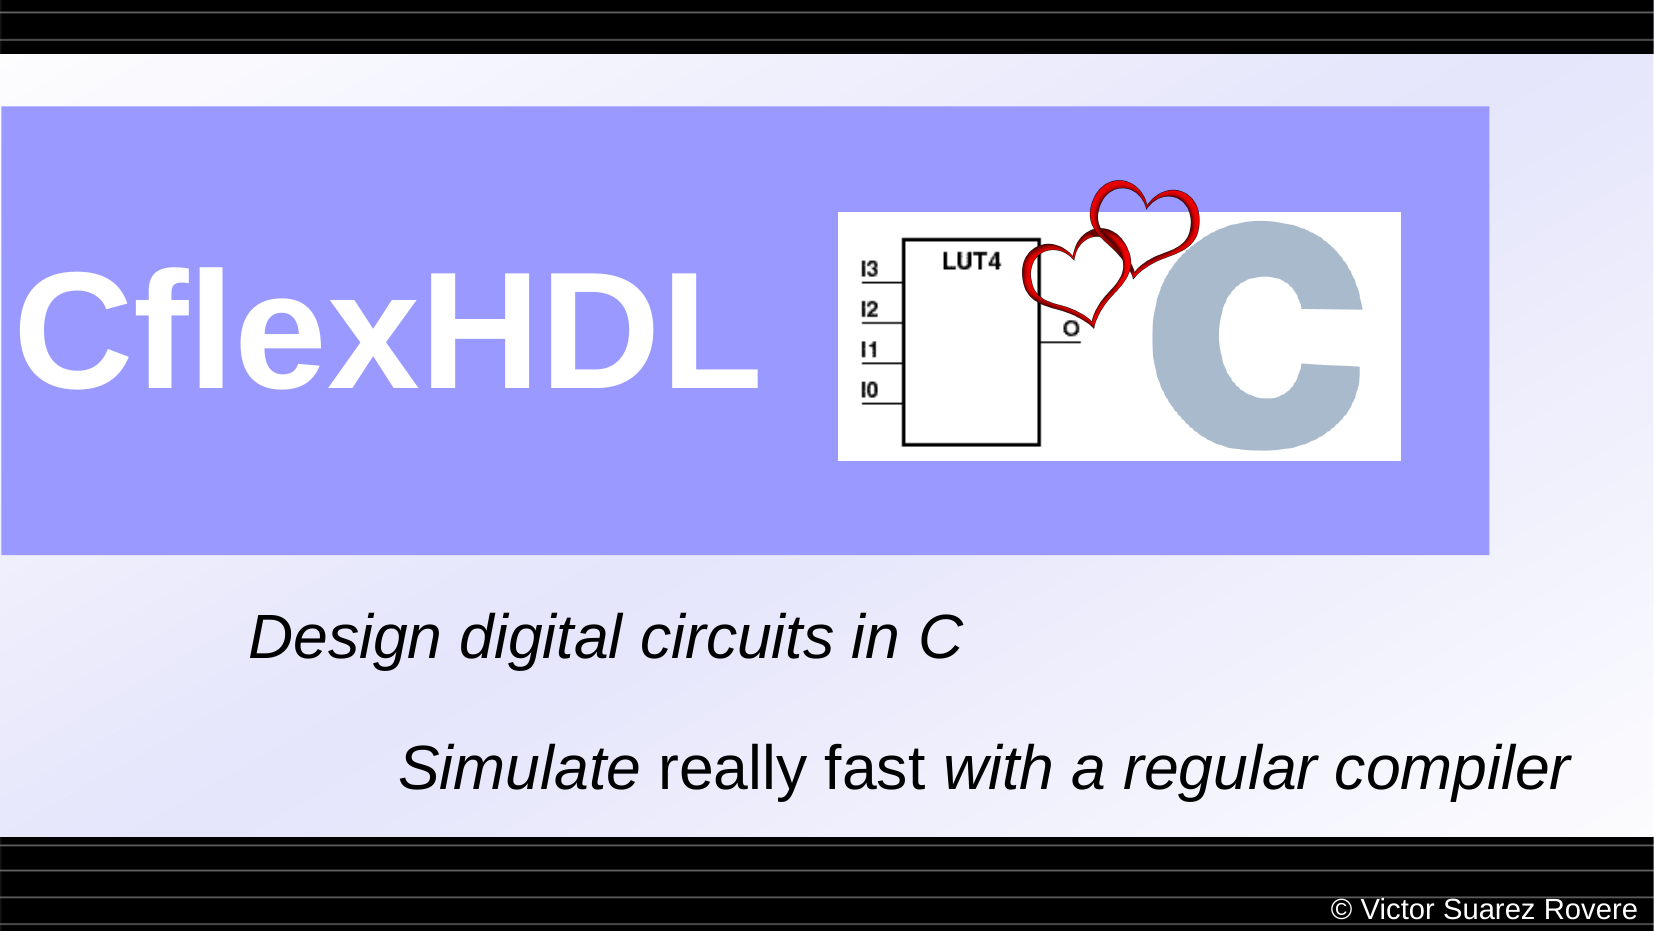

# CflexHDL
Design digital circuits in C
 Simulate really fast with a regular compiler
© Victor Suarez Rovere